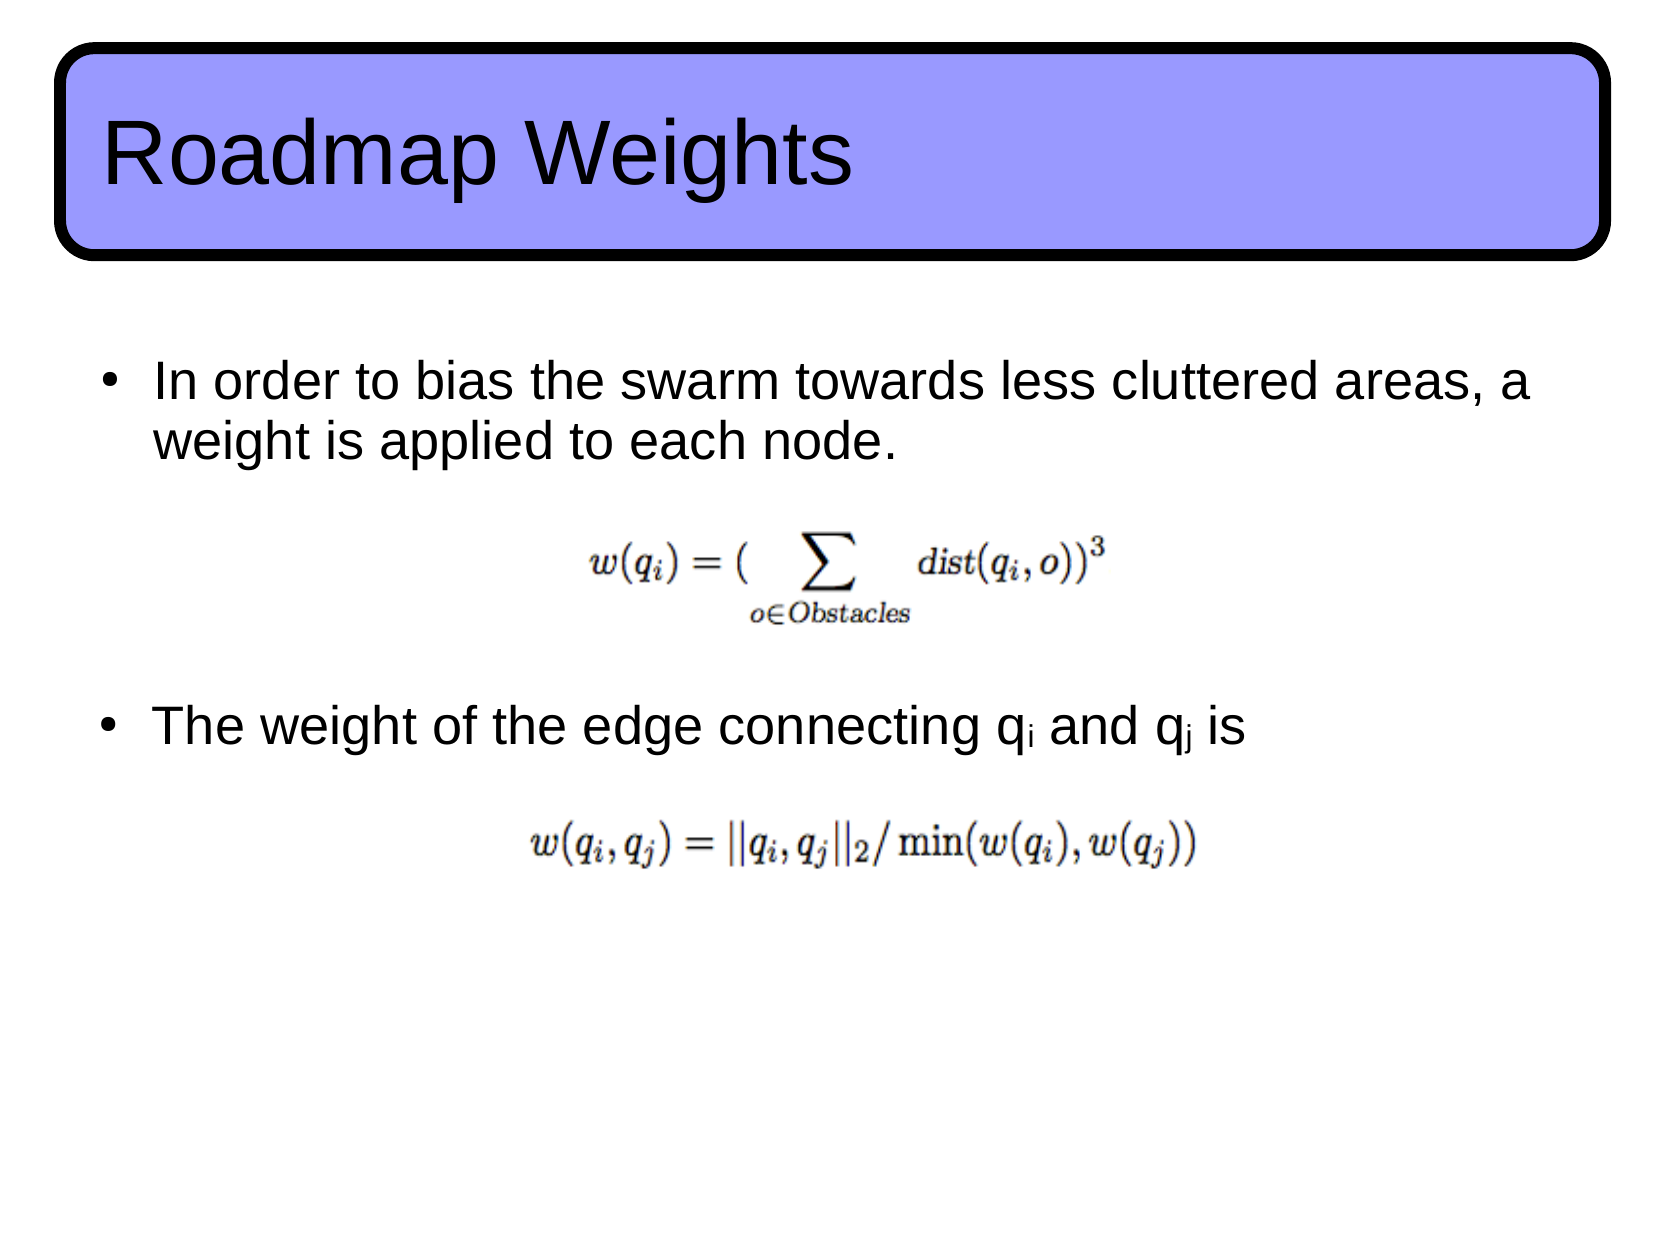

#
Swarm Motion
Roadmap Weights
In order to bias the swarm towards less cluttered areas, a weight is applied to each node.
The weight of the edge connecting qi and qj is